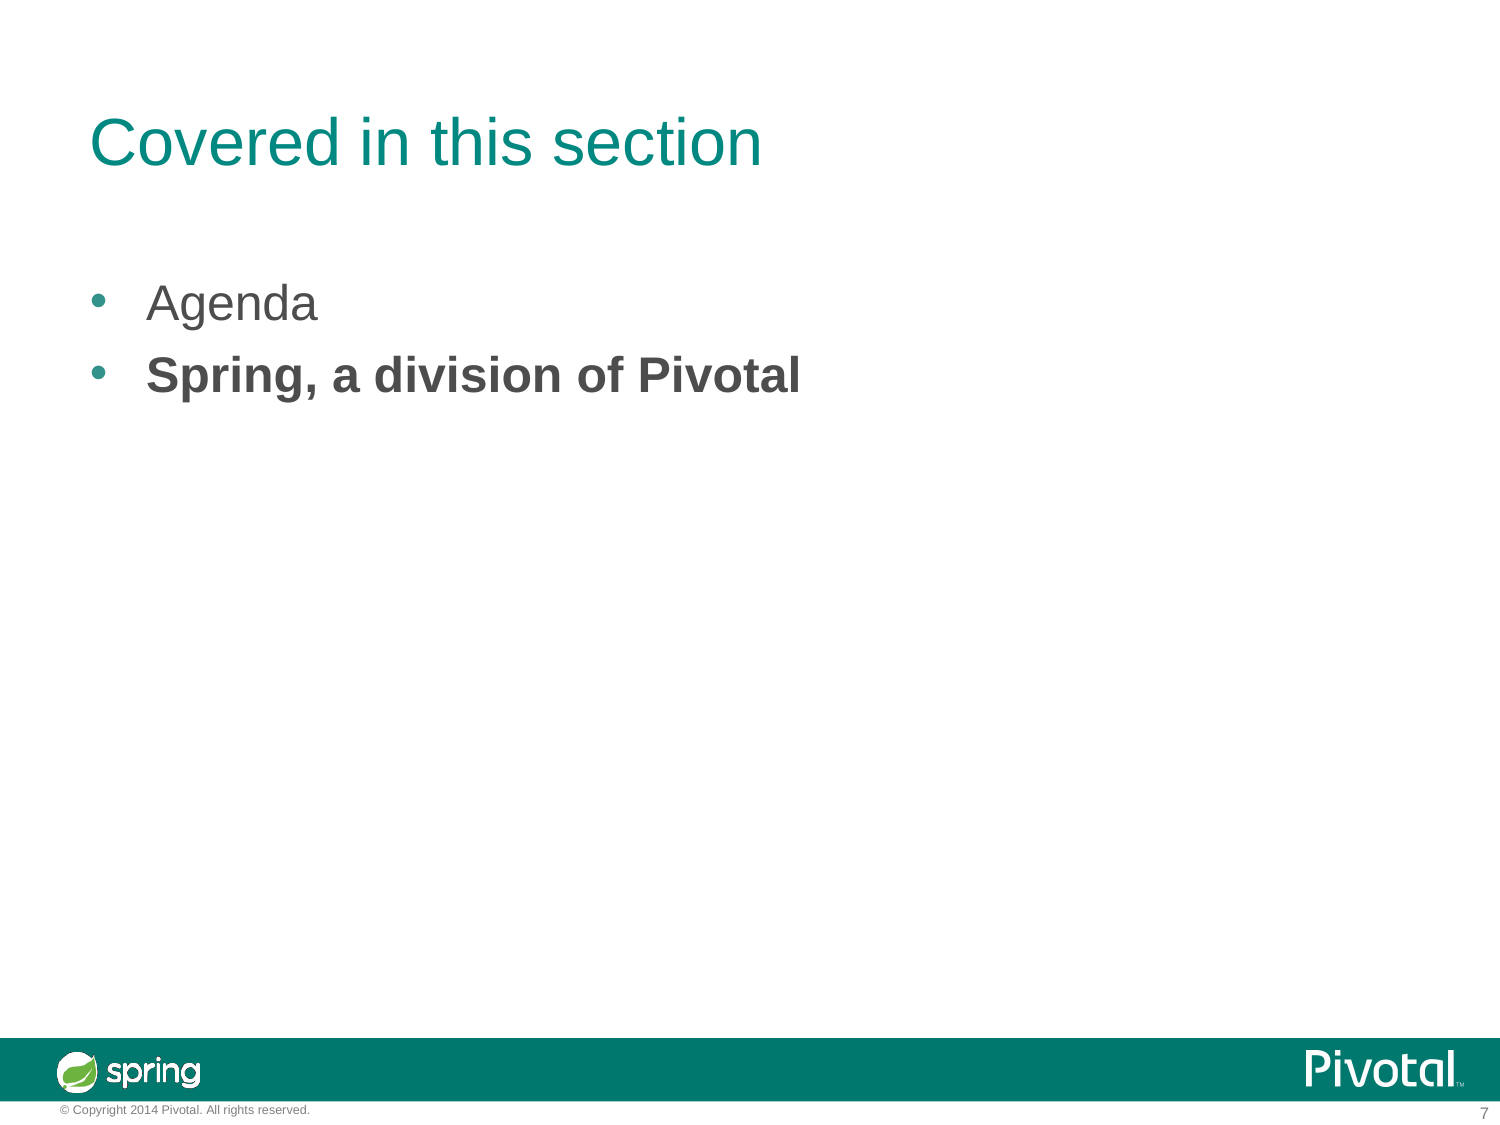

# Covered in this section
Agenda
Spring, a division of Pivotal